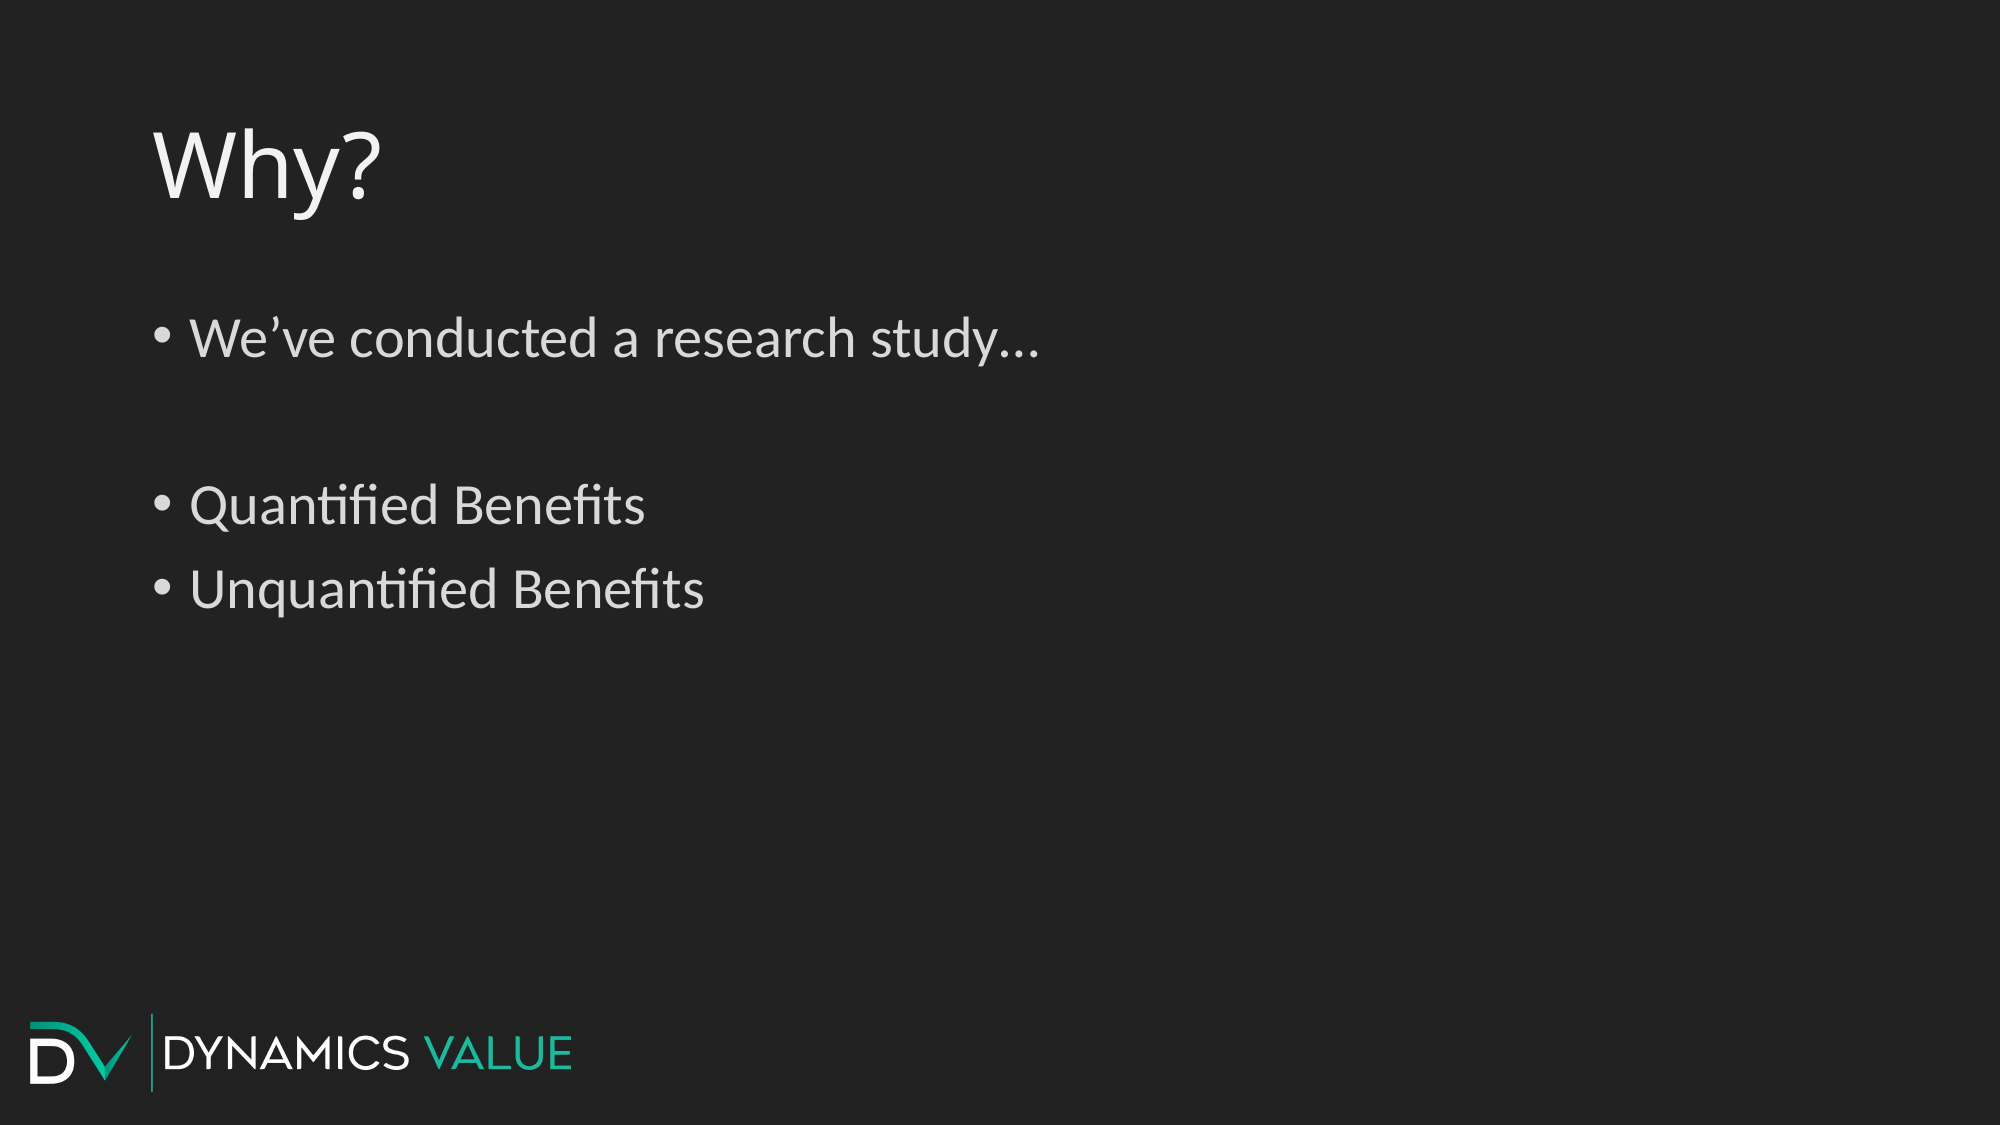

Why?
We’ve conducted a research study…
Quantified Benefits
Unquantified Benefits